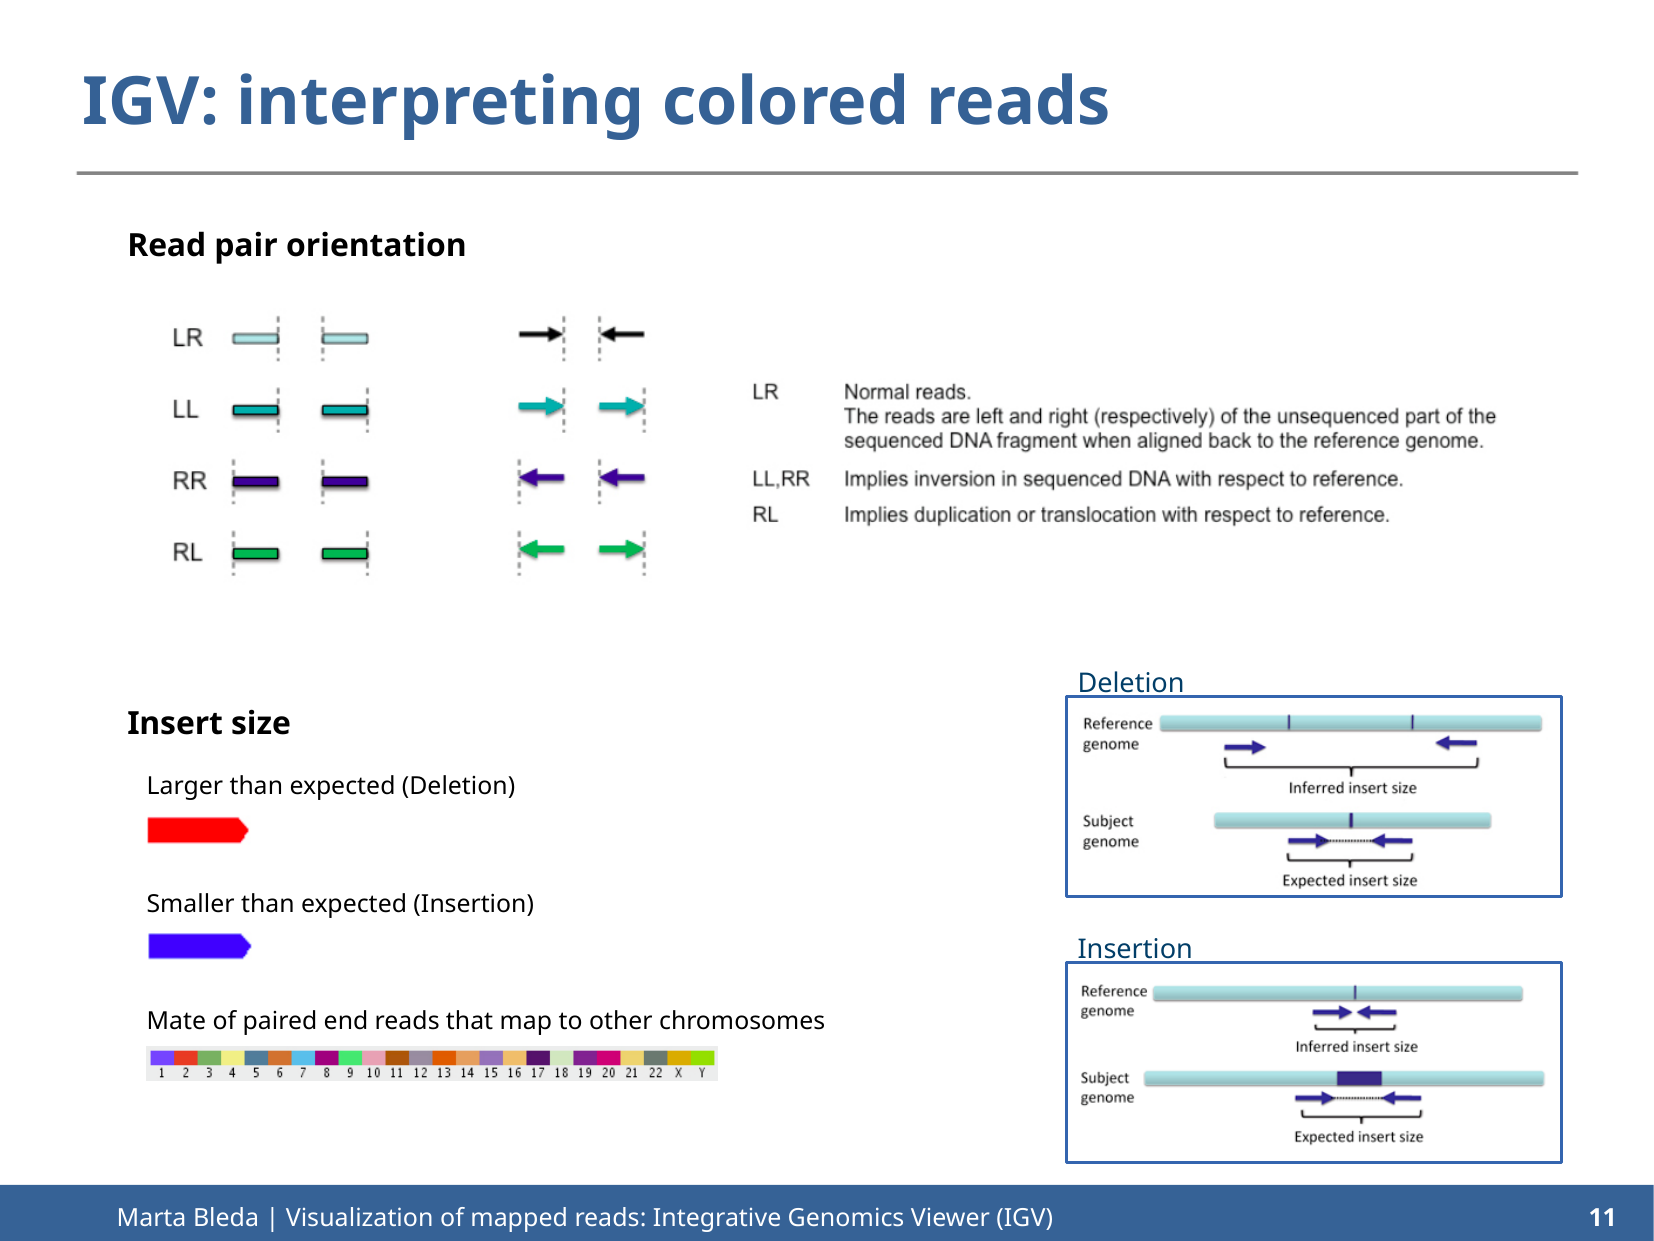

# IGV: interpreting colored reads
Read pair orientation
Insert size
 Larger than expected (Deletion)
 Smaller than expected (Insertion)
 Mate of paired end reads that map to other chromosomes
Deletion
Insertion
Marta Bleda | Visualization of mapped reads: Integrative Genomics Viewer (IGV)
11